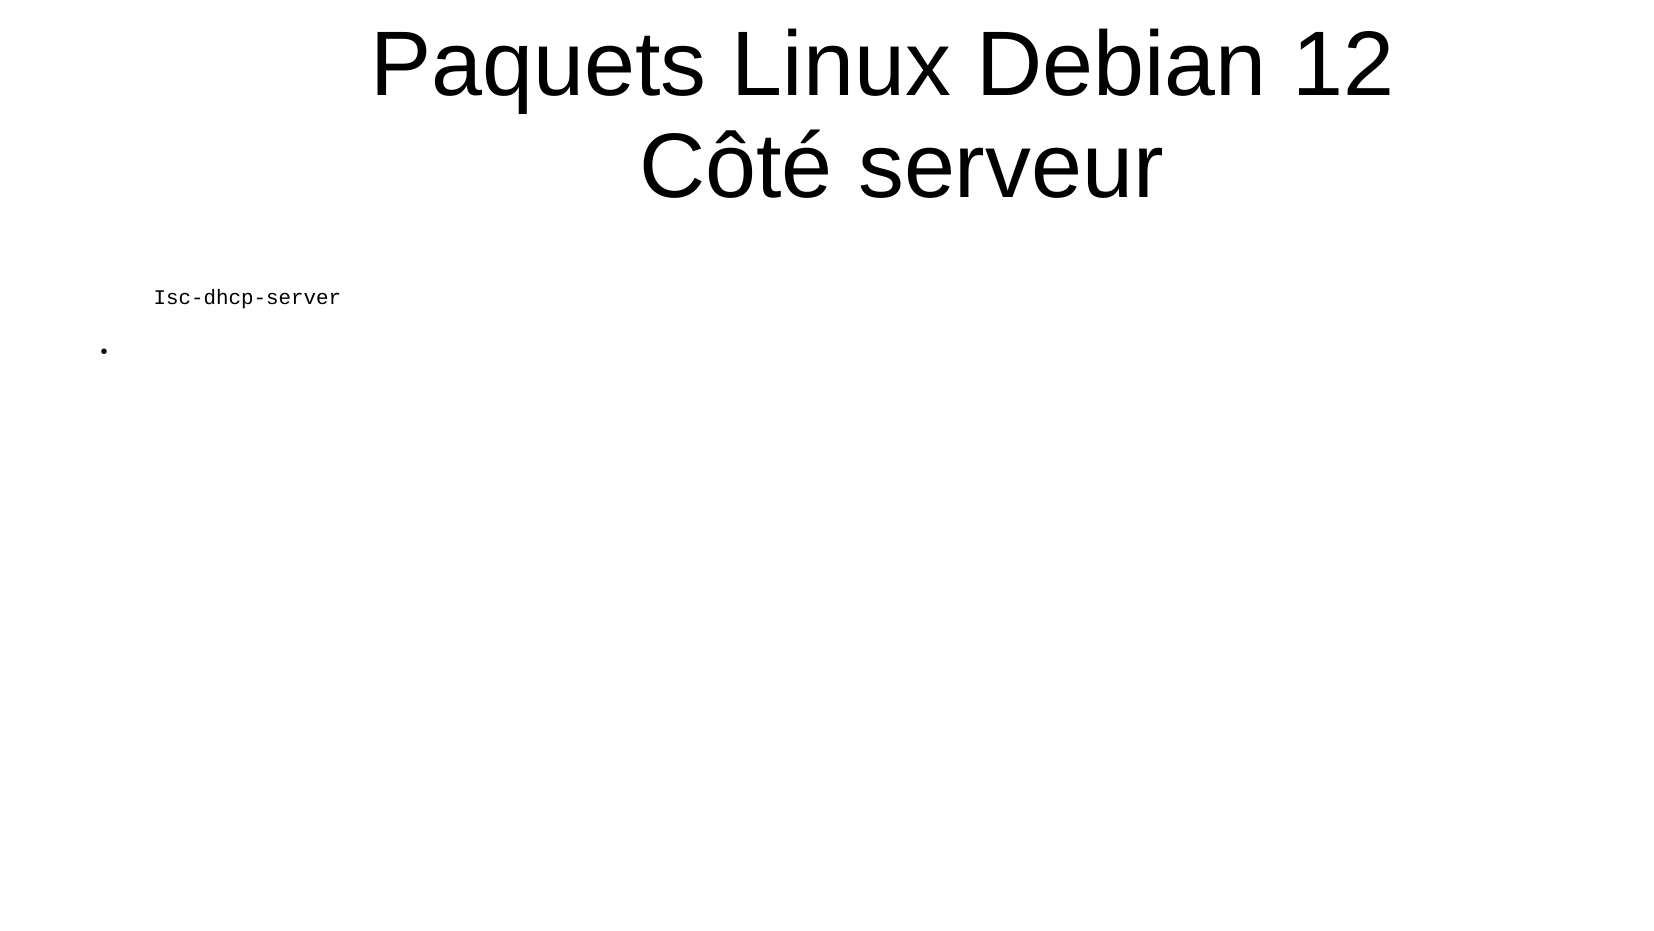

# Paquets Linux Debian 12 Côté serveur
Isc-dhcp-server